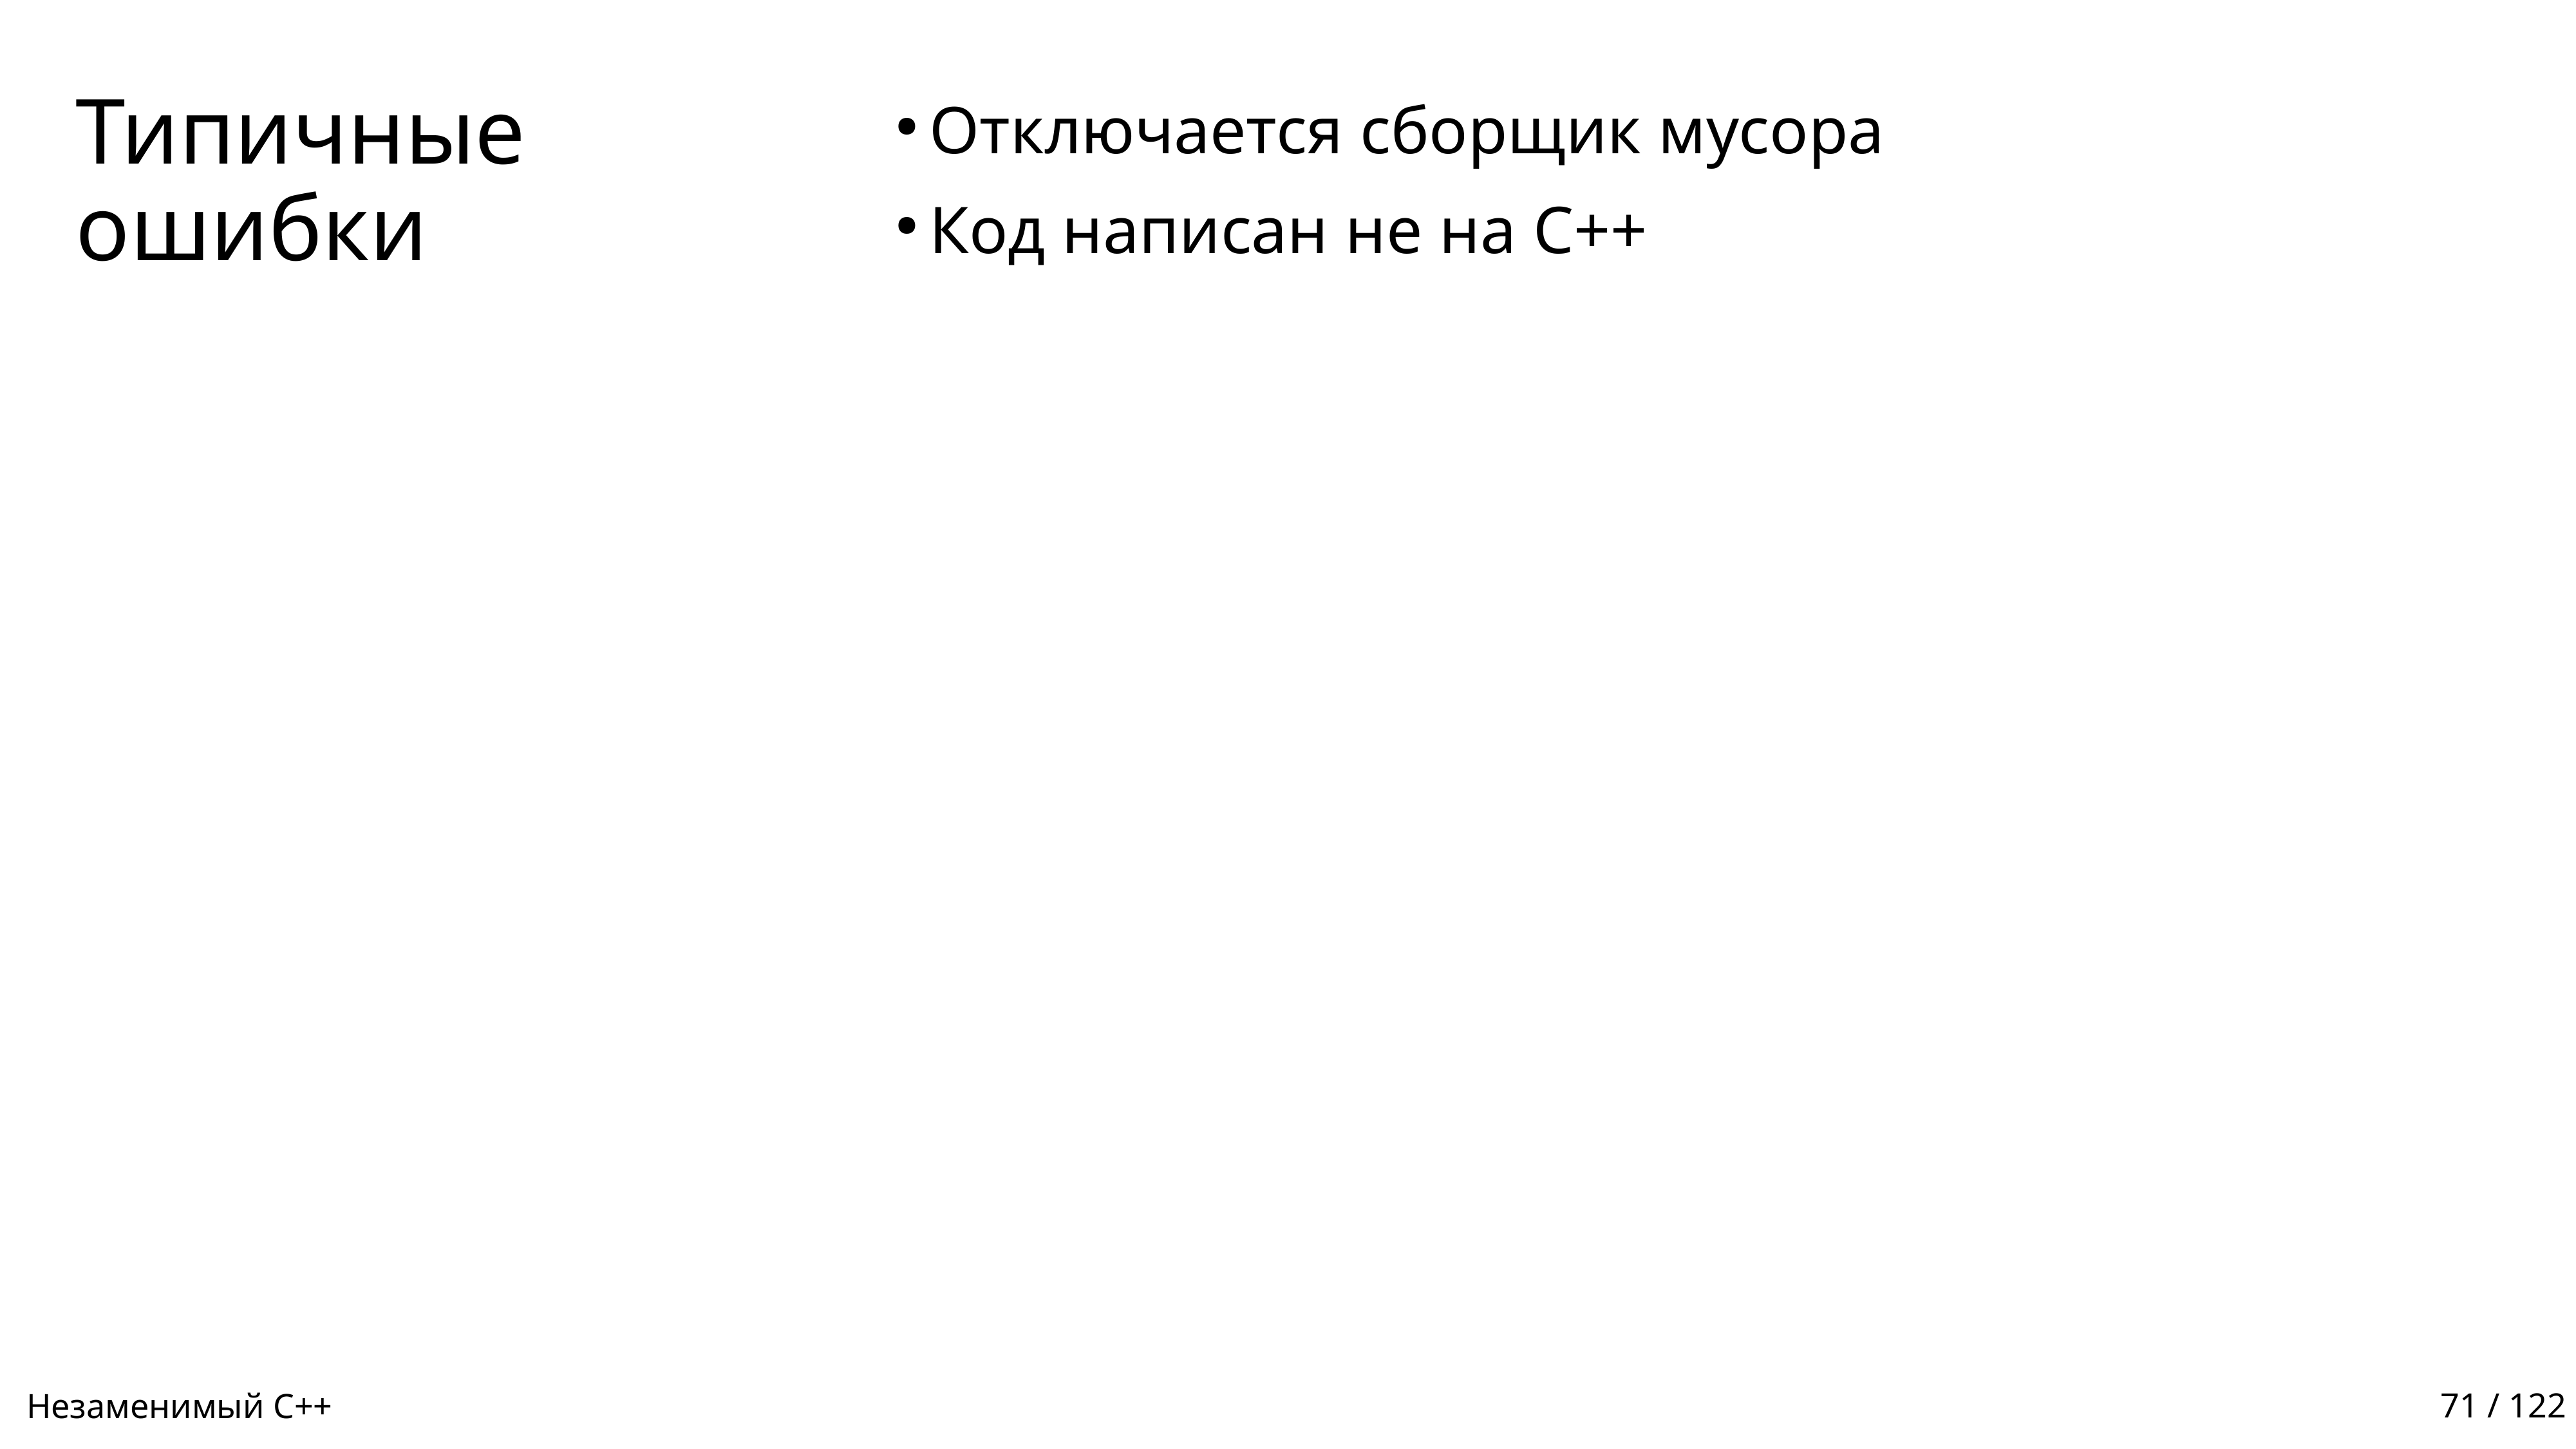

# Типичные ошибки
Отключается сборщик мусора
Код написан не на C++
Незаменимый C++